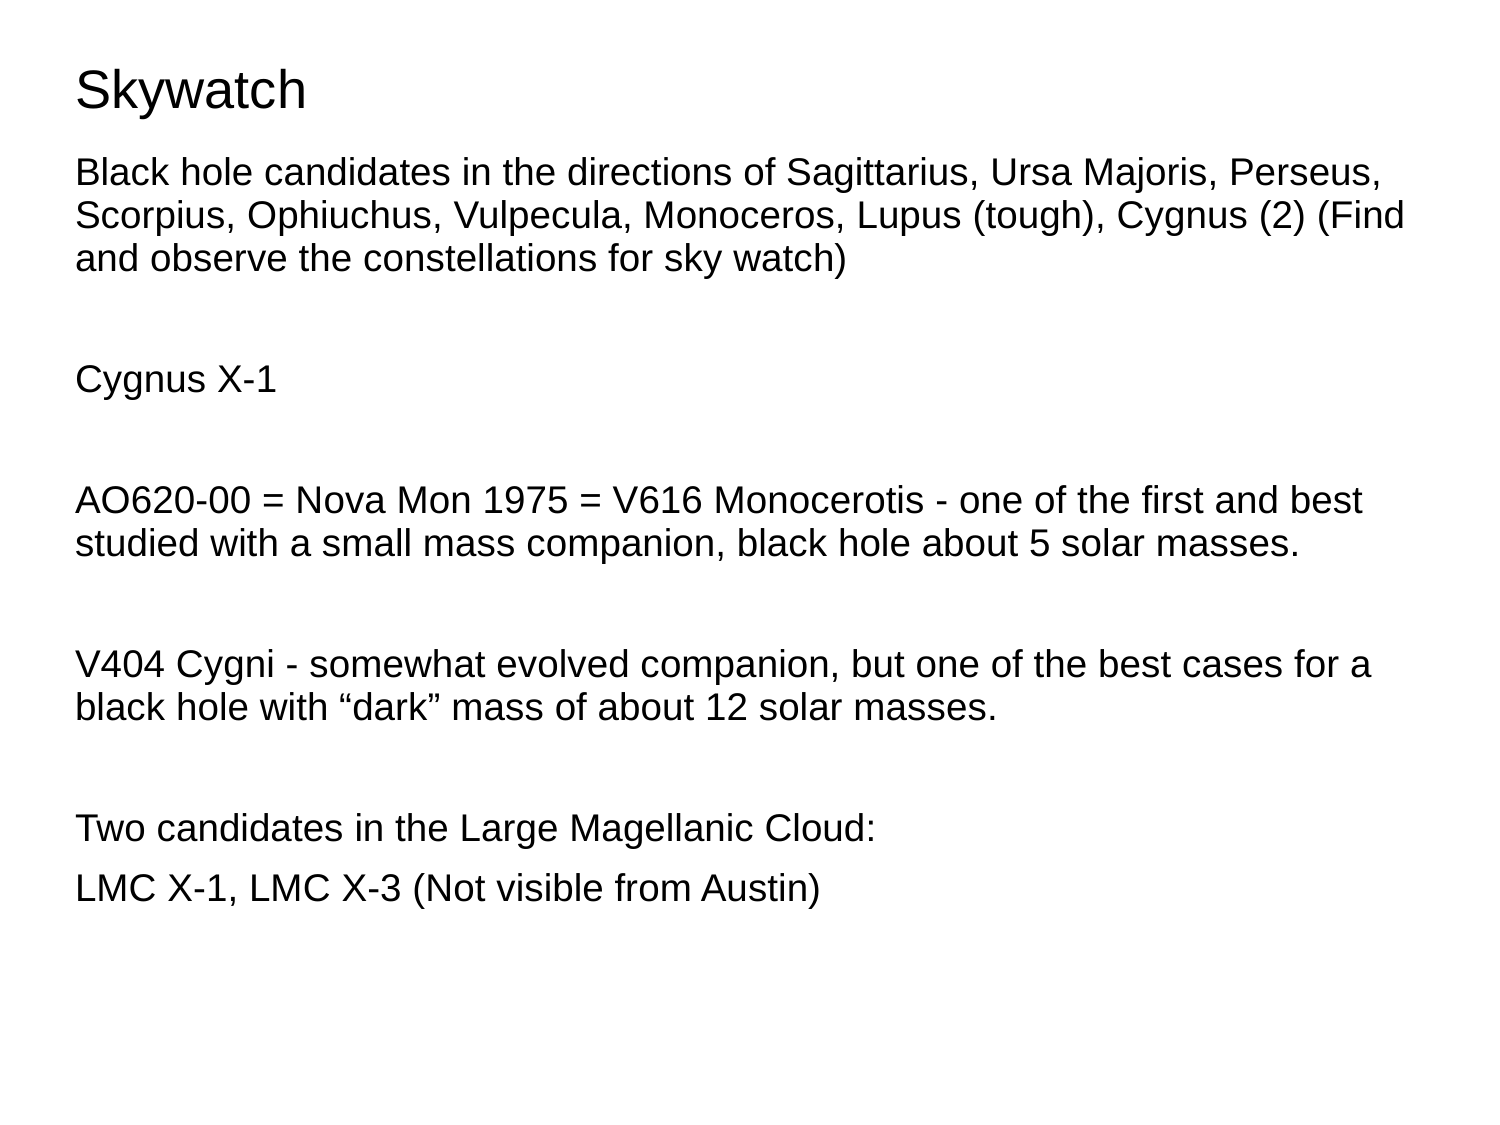

# Skywatch
Black hole candidates in the directions of Sagittarius, Ursa Majoris, Perseus, Scorpius, Ophiuchus, Vulpecula, Monoceros, Lupus (tough), Cygnus (2) (Find and observe the constellations for sky watch)
Cygnus X-1
AO620-00 = Nova Mon 1975 = V616 Monocerotis - one of the first and best studied with a small mass companion, black hole about 5 solar masses.
V404 Cygni - somewhat evolved companion, but one of the best cases for a black hole with “dark” mass of about 12 solar masses.
Two candidates in the Large Magellanic Cloud:
LMC X-1, LMC X-3 (Not visible from Austin)